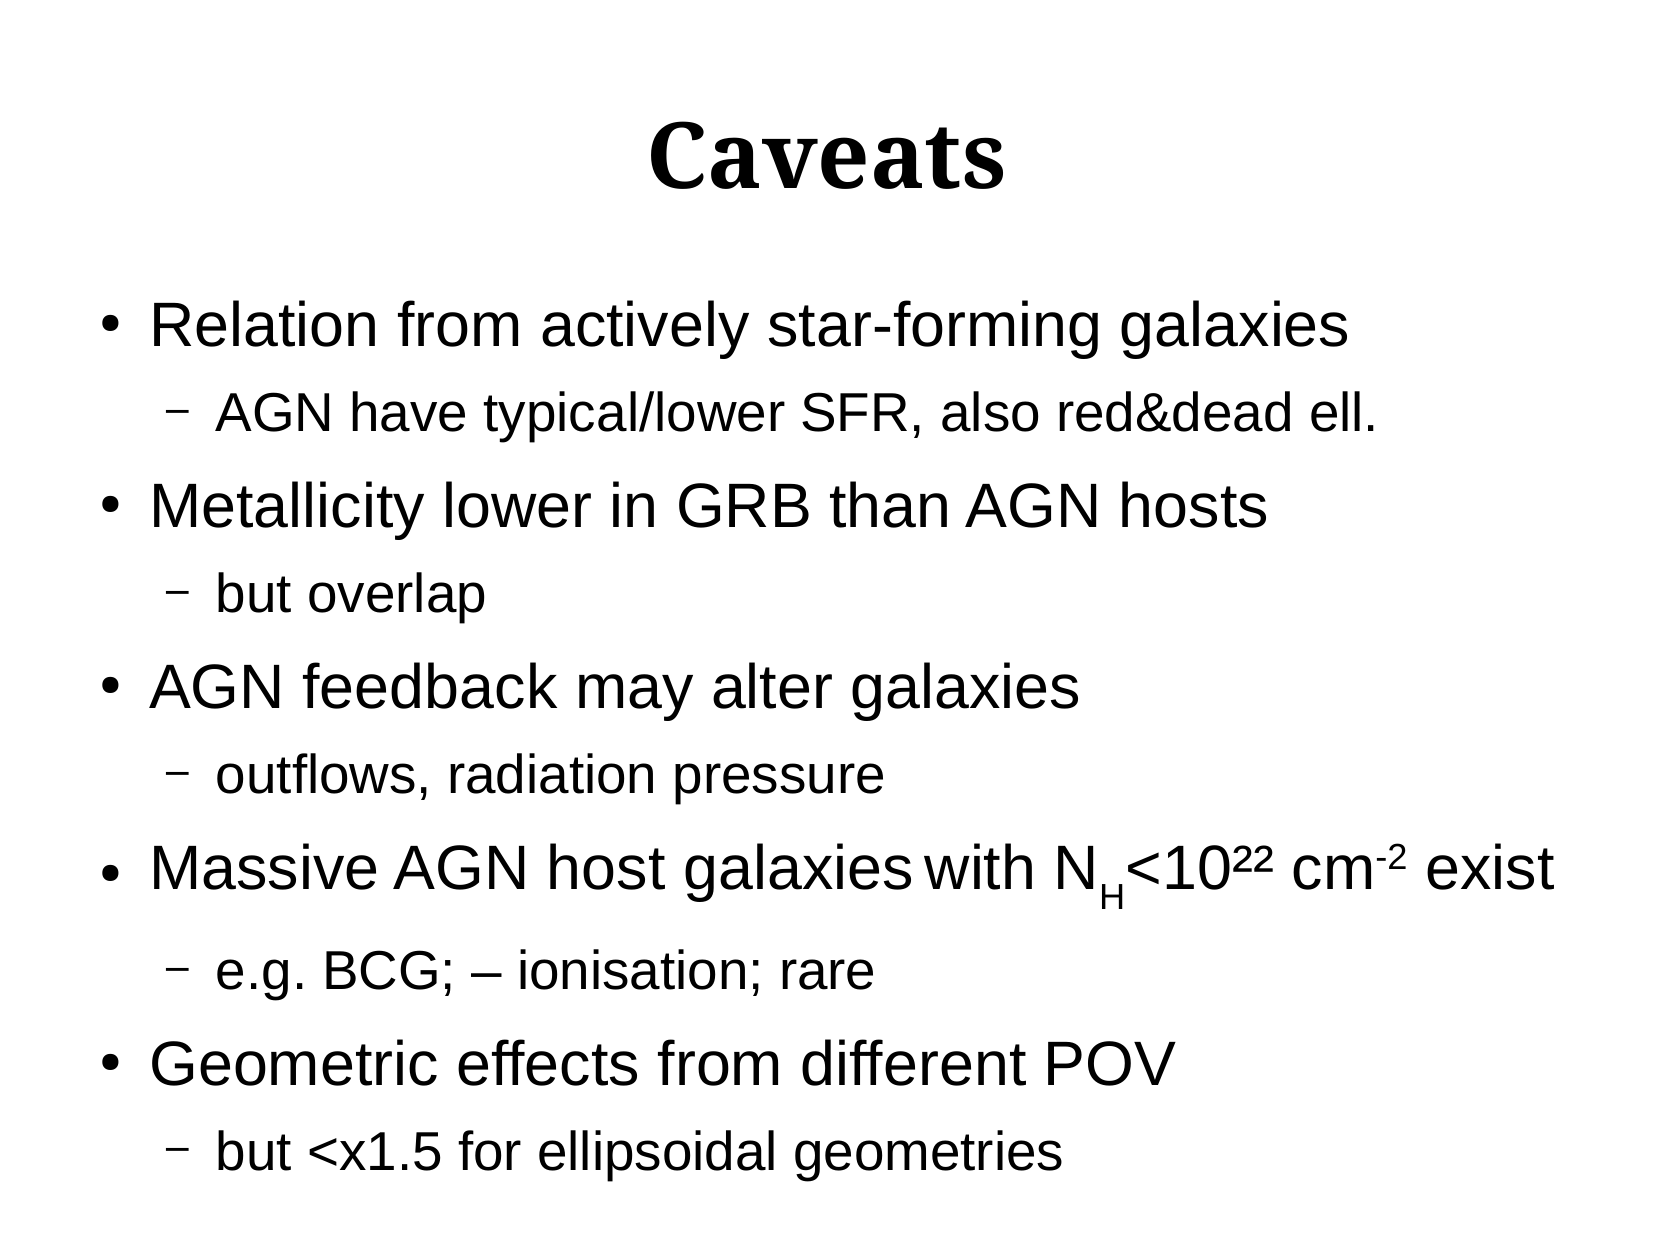

# Caveats
Relation from actively star-forming galaxies
AGN have typical/lower SFR, also red&dead ell.
Metallicity lower in GRB than AGN hosts
but overlap
AGN feedback may alter galaxies
outflows, radiation pressure
Massive AGN host galaxies with NH<10²² cm-2 exist
e.g. BCG; – ionisation; rare
Geometric effects from different POV
but <x1.5 for ellipsoidal geometries